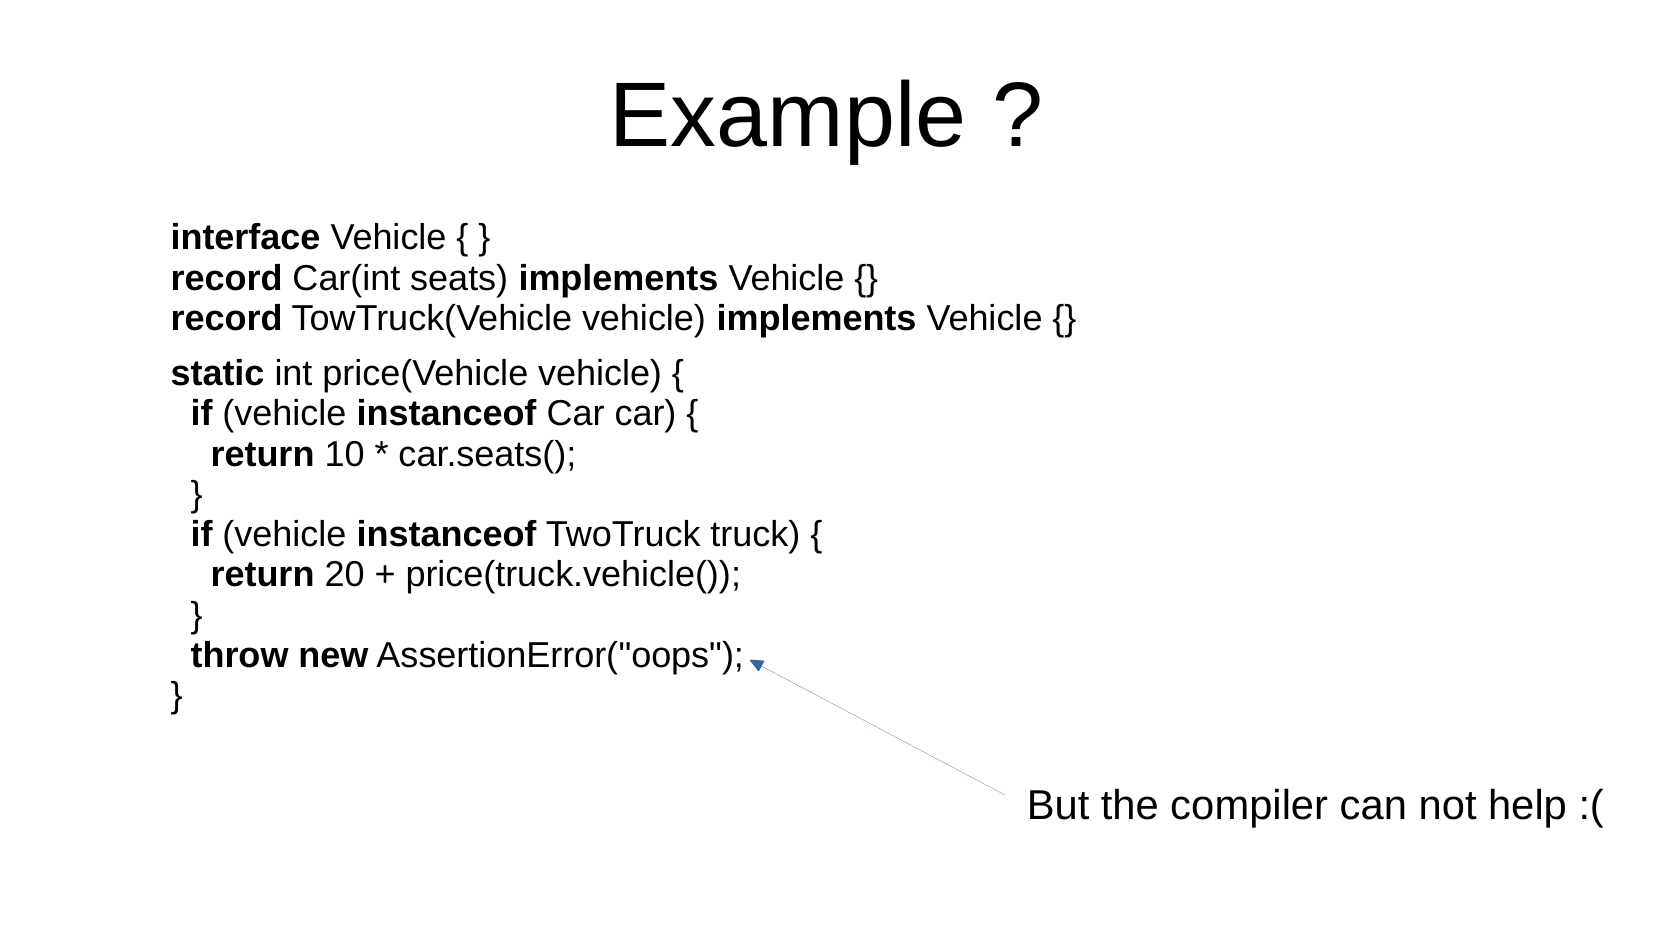

# Example ?
interface Vehicle { }
record Car(int seats) implements Vehicle {}
record TowTruck(Vehicle vehicle) implements Vehicle {}
static int price(Vehicle vehicle) {
 if (vehicle instanceof Car car) {
 return 10 * car.seats();
 }
 if (vehicle instanceof TwoTruck truck) {
 return 20 + price(truck.vehicle());
 }
 throw new AssertionError("oops");
}
But the compiler can not help :(